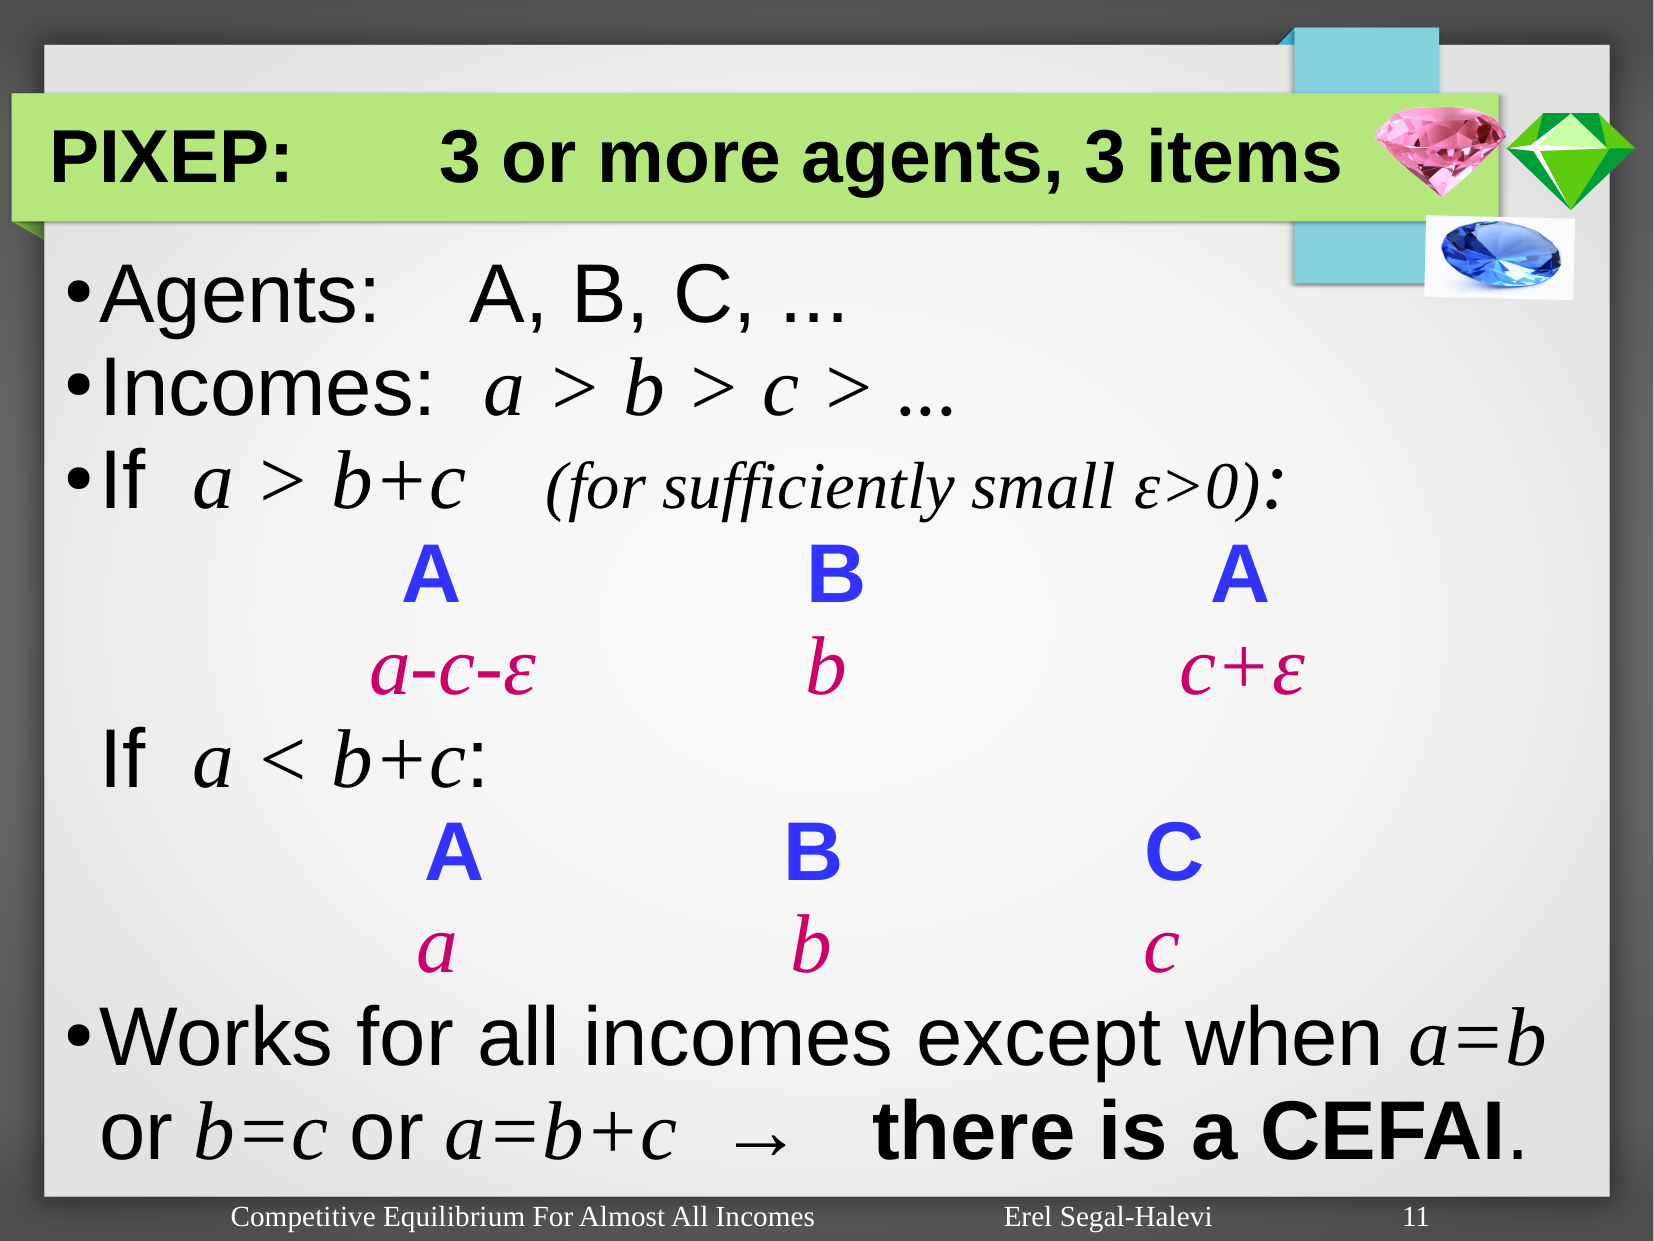

# PIXEP: 3 or more agents, 3 items
Agents: A, B, C, ...
Incomes: a > b > c > ...
If a > b+c (for sufficiently small ε>0):
 A B A
 a-c-ε b c+ε
If a < b+c:
 A B C
 a b c
Works for all incomes except when a=b or b=c or a=b+c → there is a CEFAI.